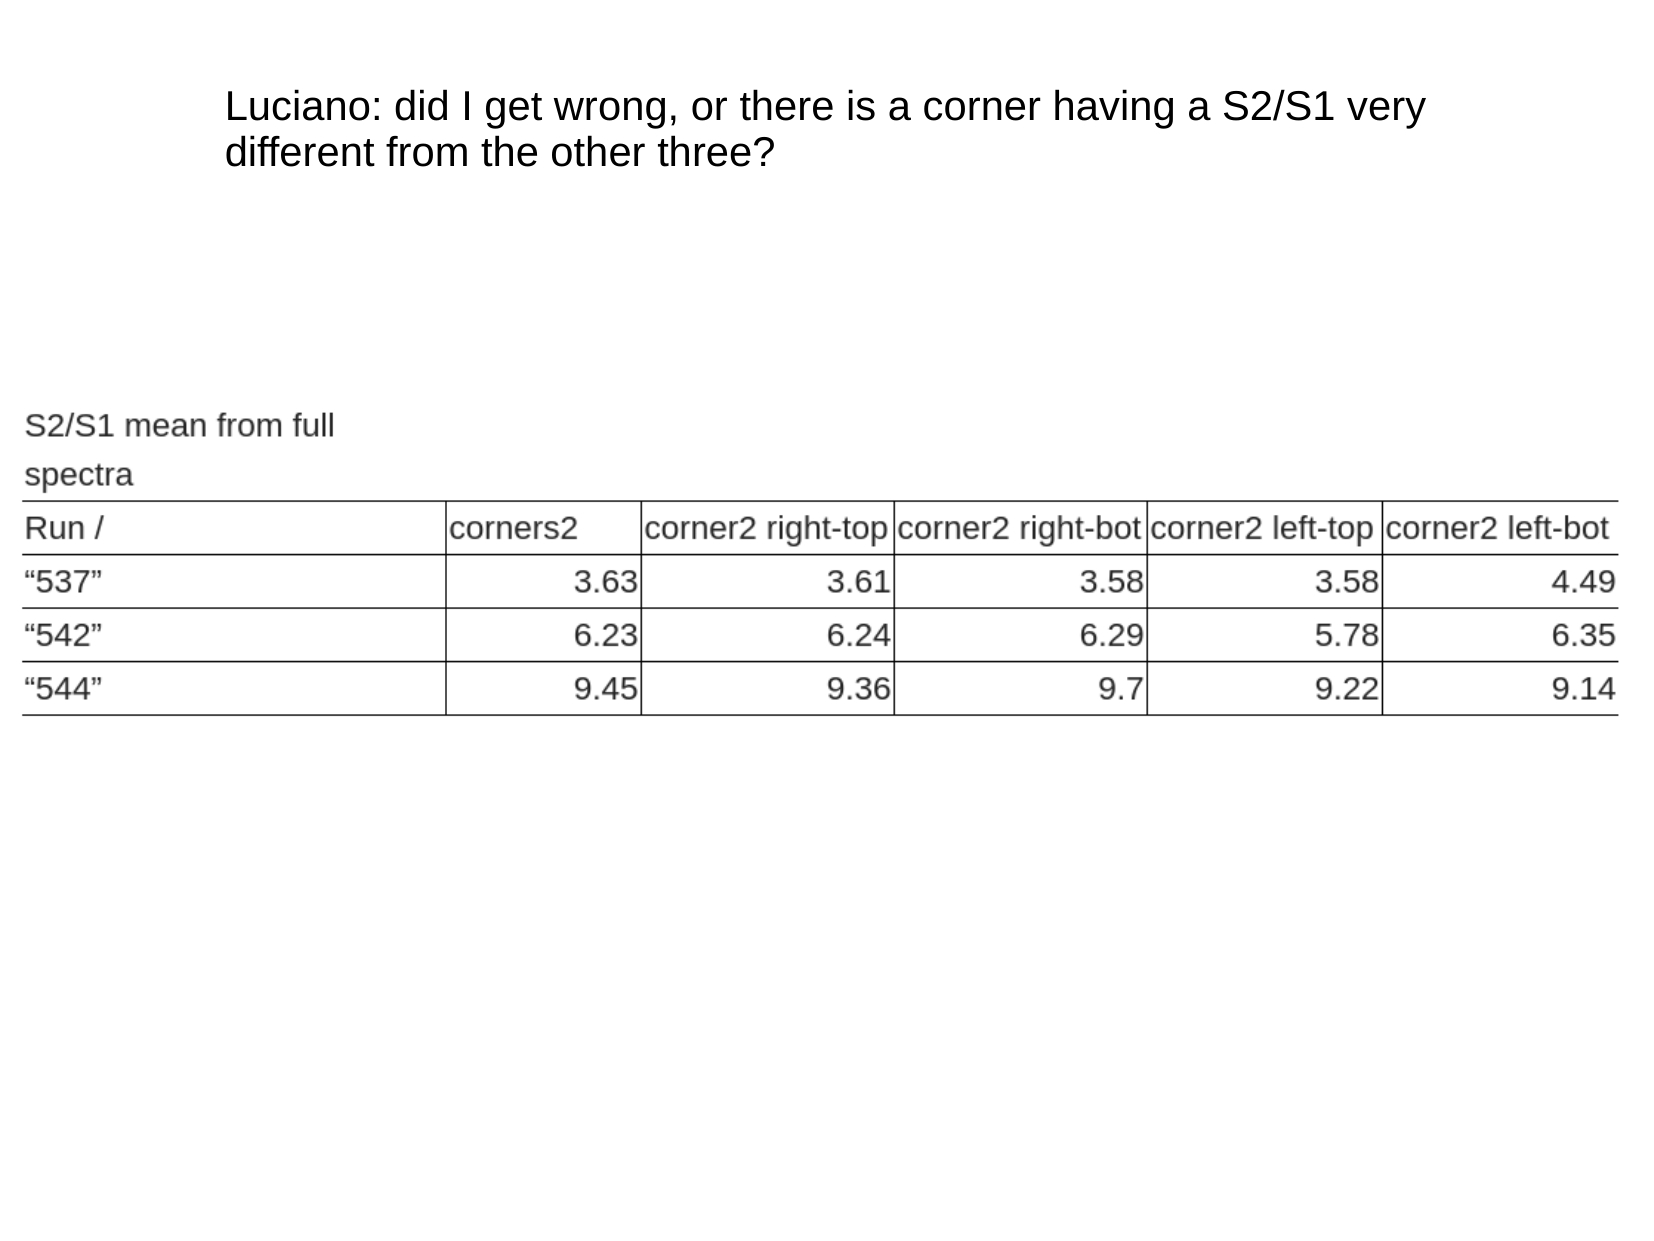

Luciano: did I get wrong, or there is a corner having a S2/S1 very different from the other three?